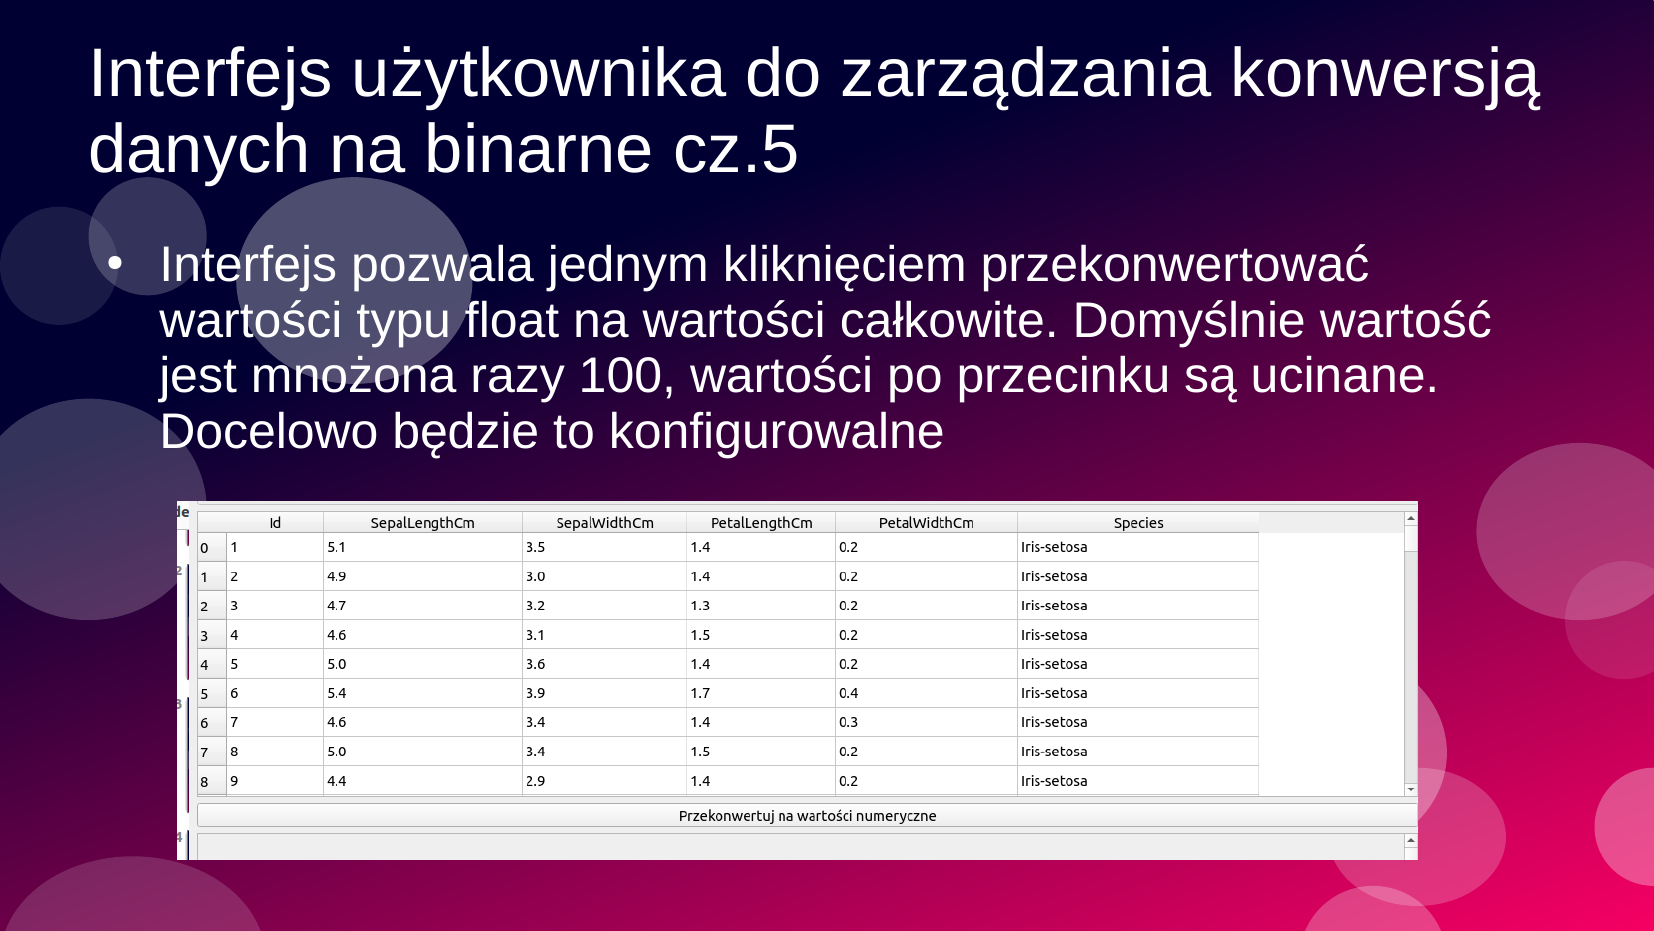

# Interfejs użytkownika do zarządzania konwersją danych na binarne cz.5
Interfejs pozwala jednym kliknięciem przekonwertować wartości typu float na wartości całkowite. Domyślnie wartość jest mnożona razy 100, wartości po przecinku są ucinane. Docelowo będzie to konfigurowalne